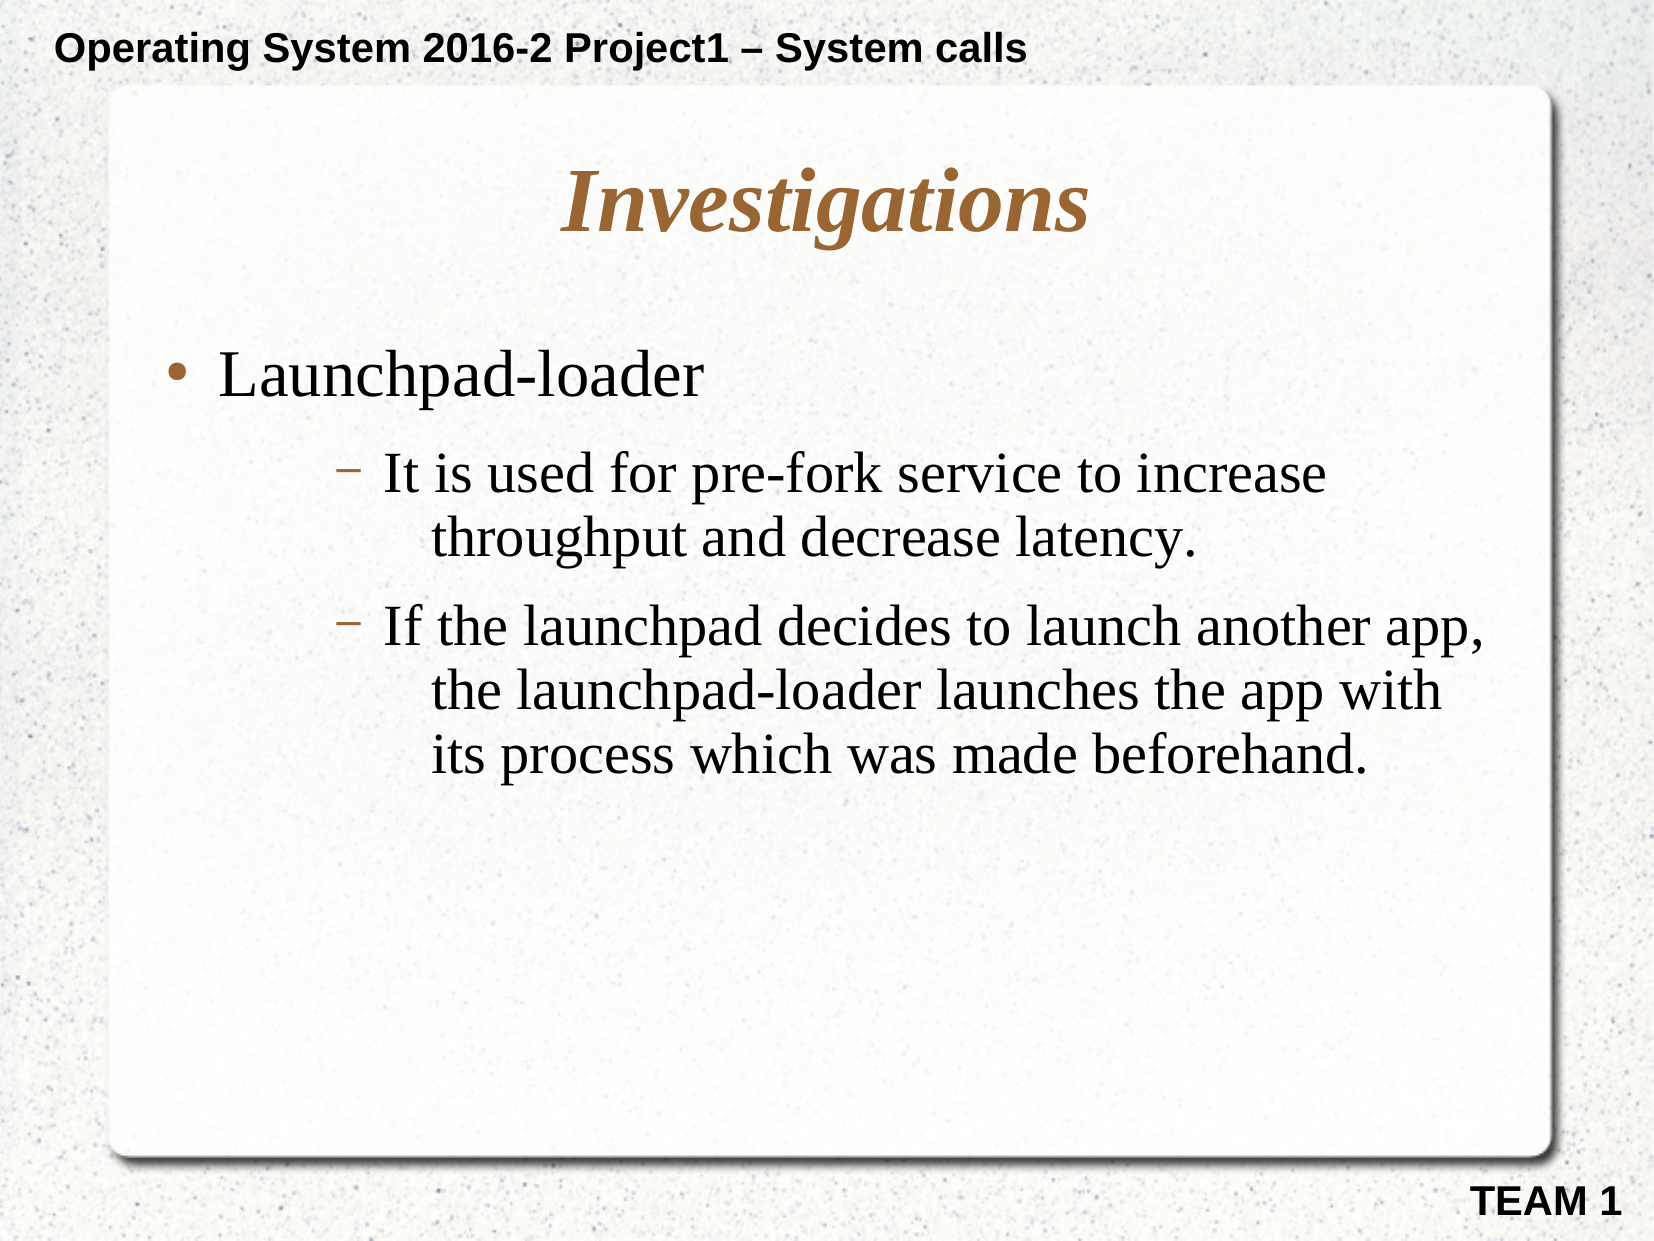

Operating System 2016-2 Project1 – System calls
# Investigations
Launchpad-loader
It is used for pre-fork service to increase throughput and decrease latency.
If the launchpad decides to launch another app, the launchpad-loader launches the app with its process which was made beforehand.
TEAM 1